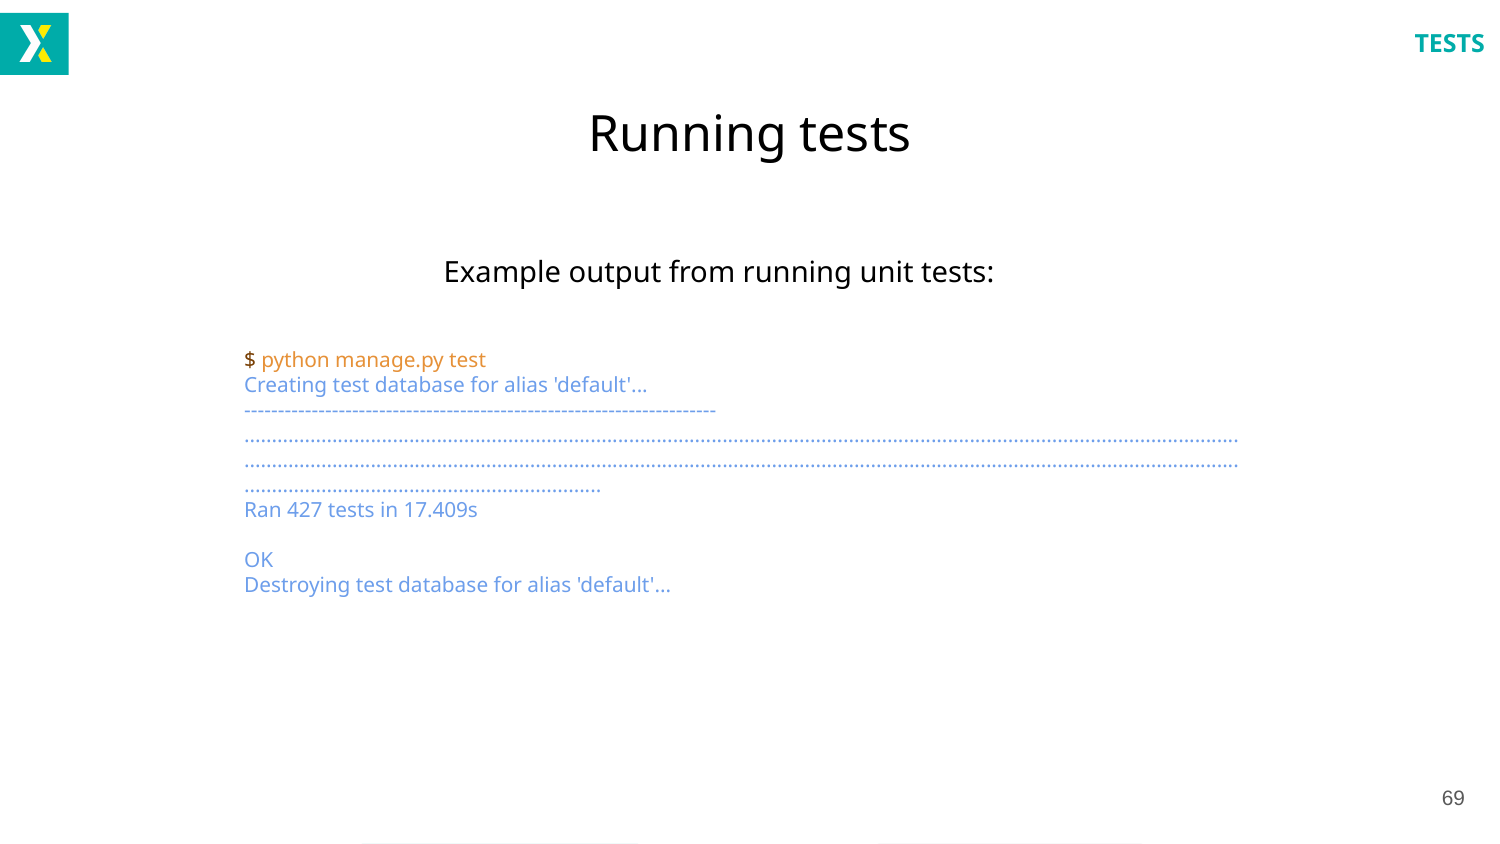

Running tests
Example output from running unit tests:
$ python manage.py test
Creating test database for alias 'default'...
----------------------------------------------------------------------
...........................................................................................................................................................................................................................................................................................................................................................................................................................................
Ran 427 tests in 17.409s
OK
Destroying test database for alias 'default'...